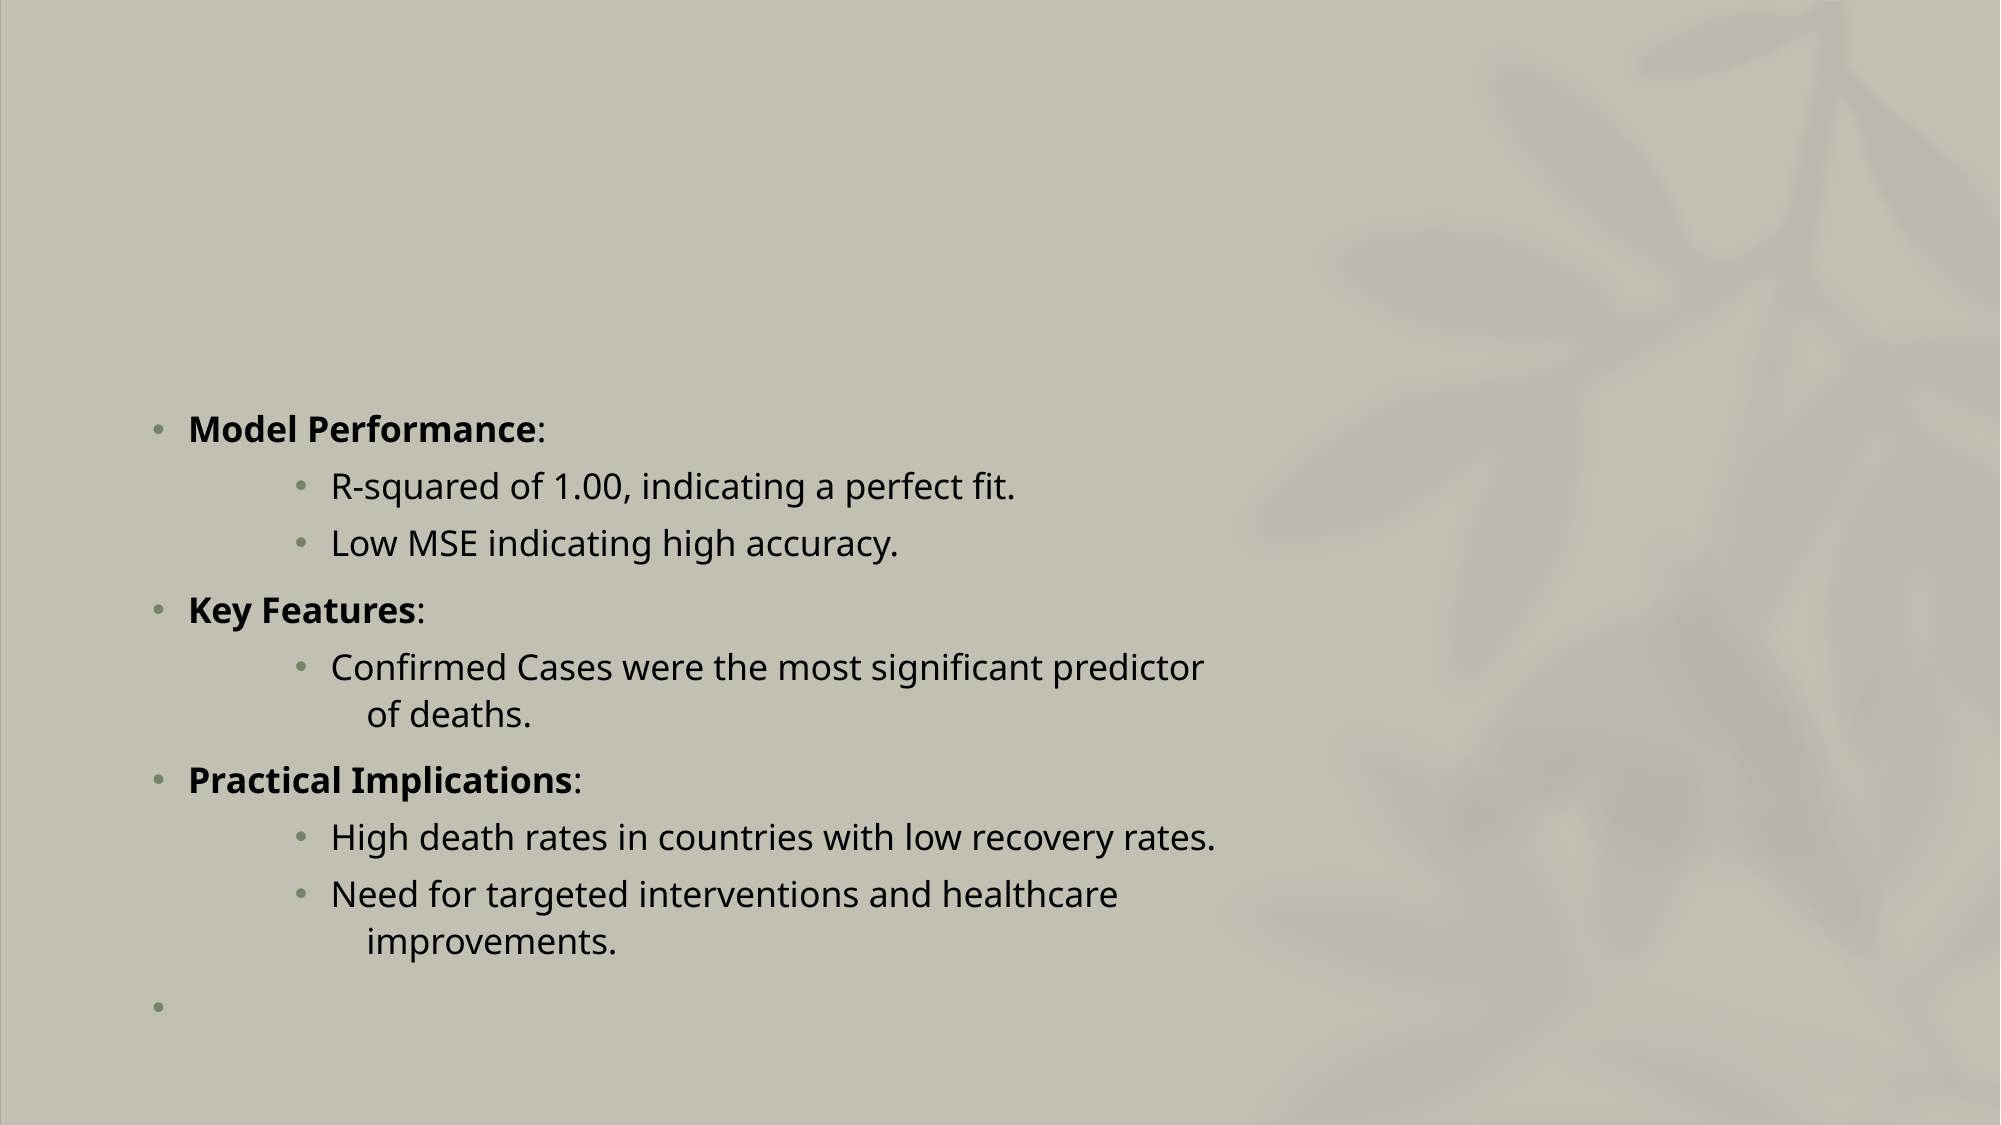

# Model Performance:
R-squared of 1.00, indicating a perfect fit.
Low MSE indicating high accuracy.
Key Features:
Confirmed Cases were the most significant predictor of deaths.
Practical Implications:
High death rates in countries with low recovery rates.
Need for targeted interventions and healthcare improvements.